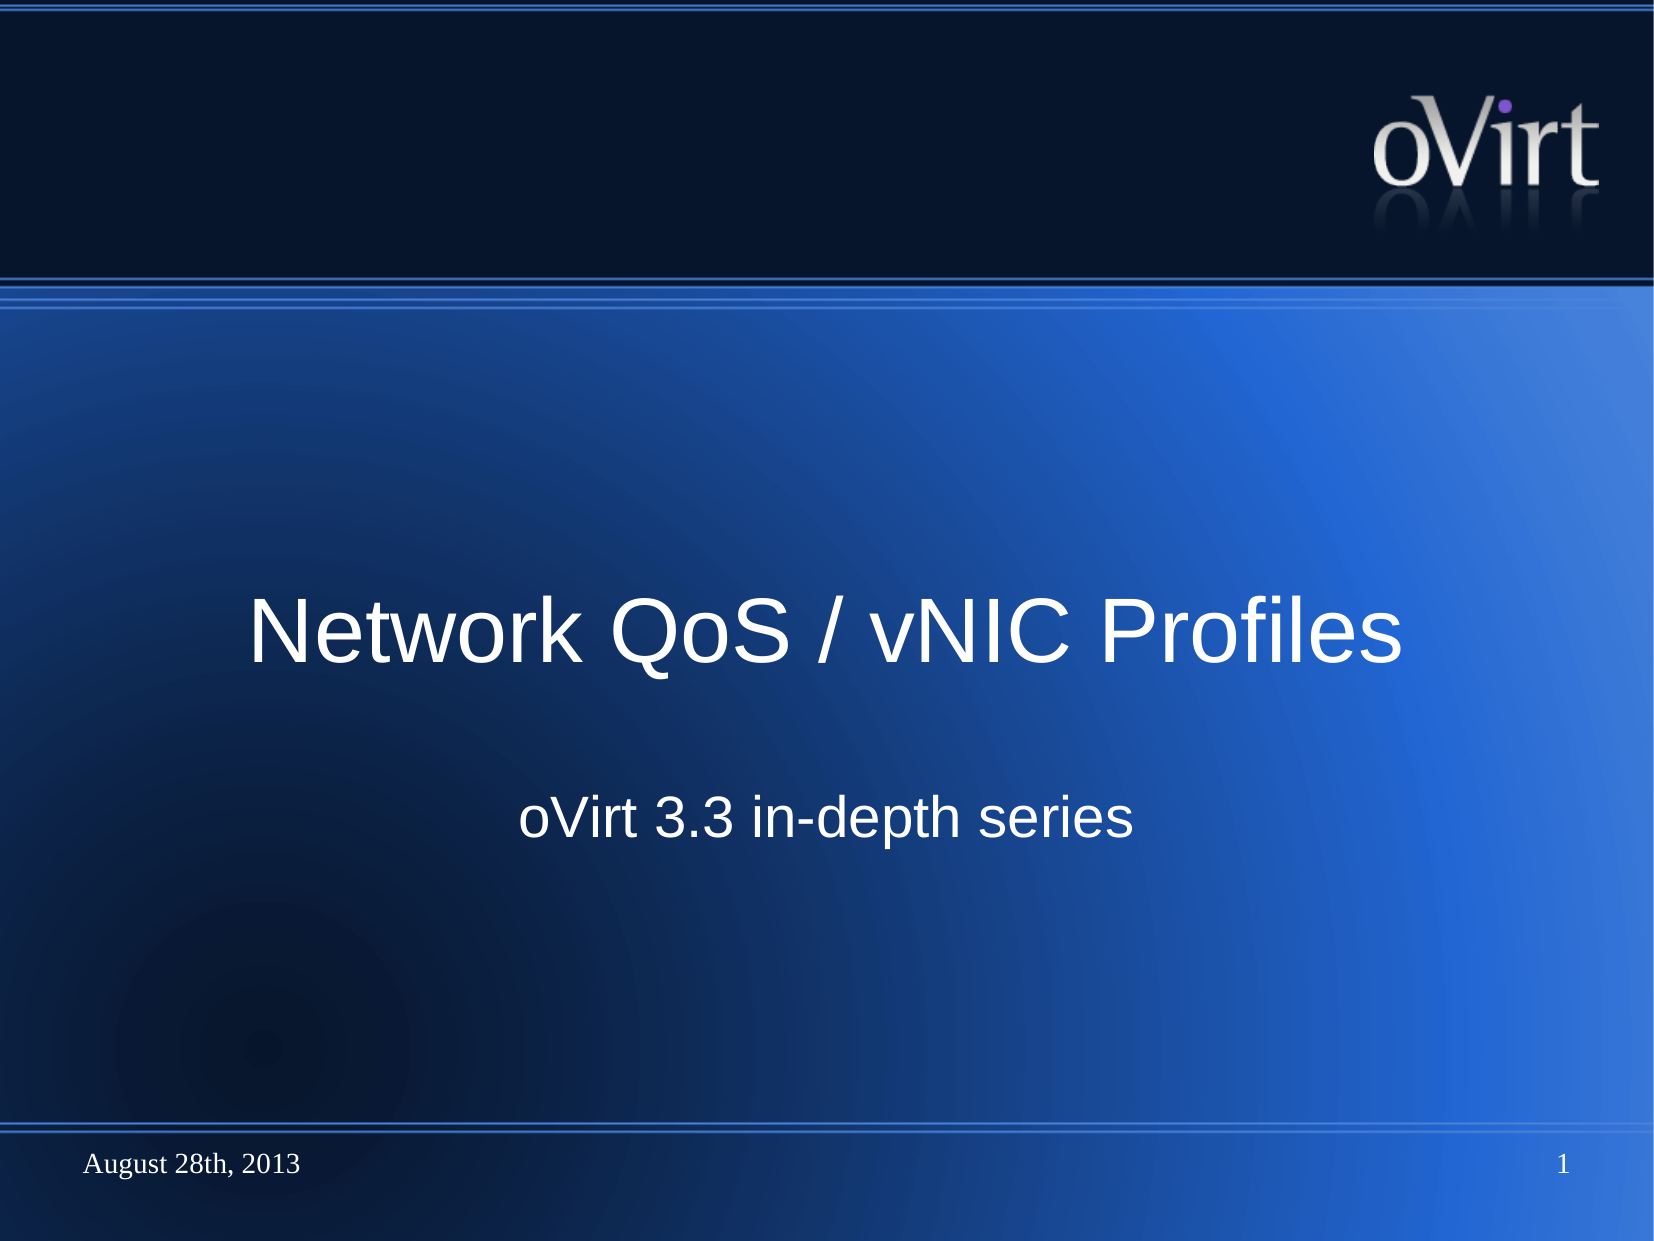

#
Network QoS / vNIC Profiles
oVirt 3.3 in-depth series
August 28th, 2013
1